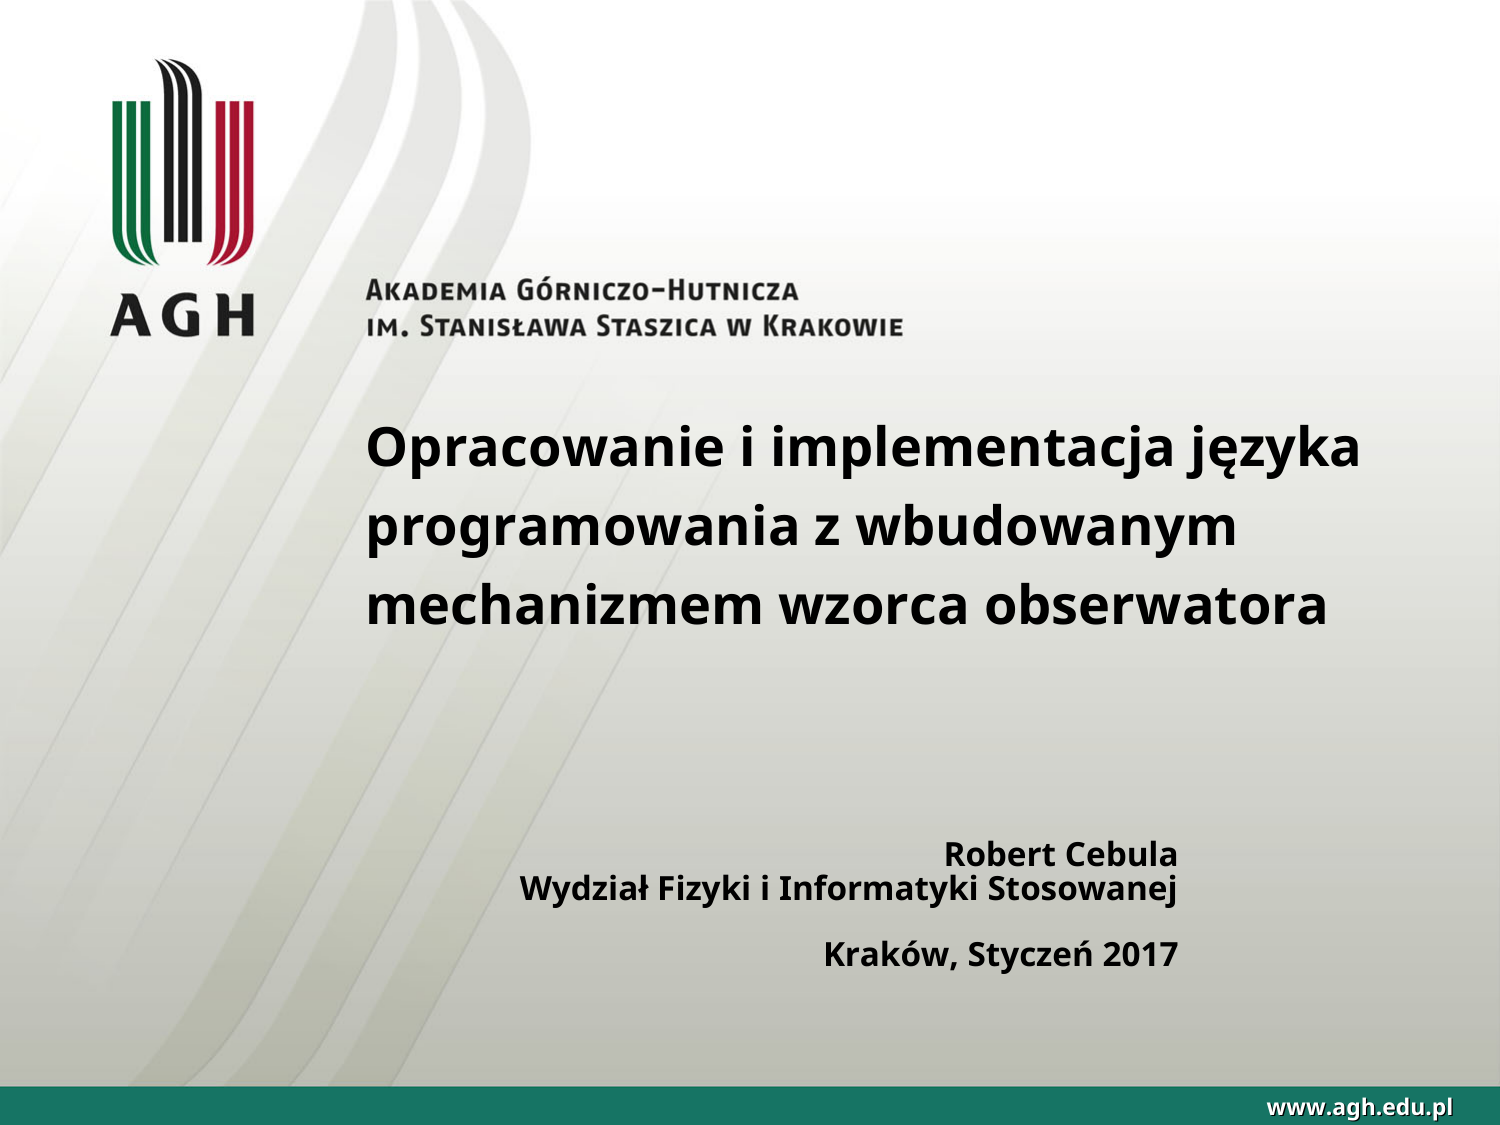

# Opracowanie i implementacja języka programowania z wbudowanym mechanizmem wzorca obserwatora
Robert Cebula
Wydział Fizyki i Informatyki Stosowanej
Kraków, Styczeń 2017
www.agh.edu.pl